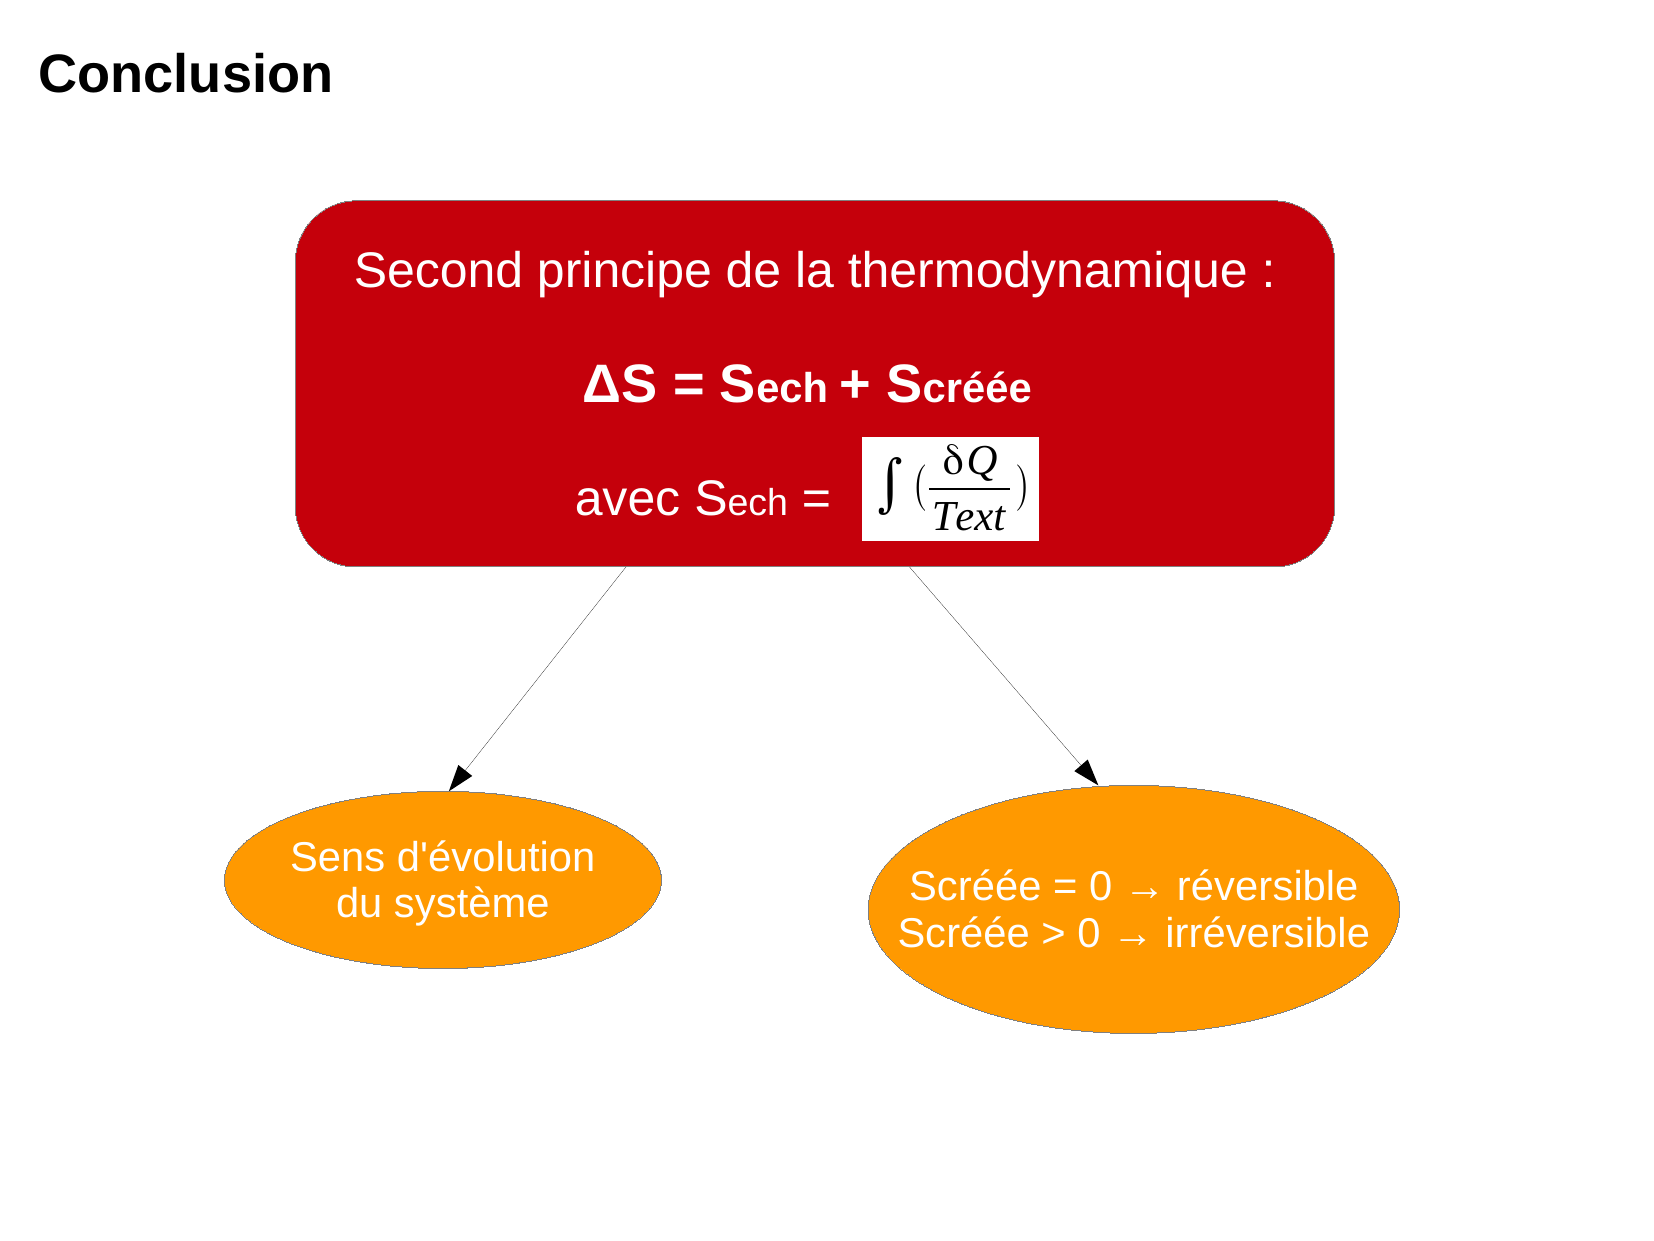

Conclusion
Second principe de la thermodynamique :
ΔS = Sech + Scréée
avec Sech =
Scréée = 0 → réversible
Scréée > 0 → irréversible
Sens d'évolution
du système